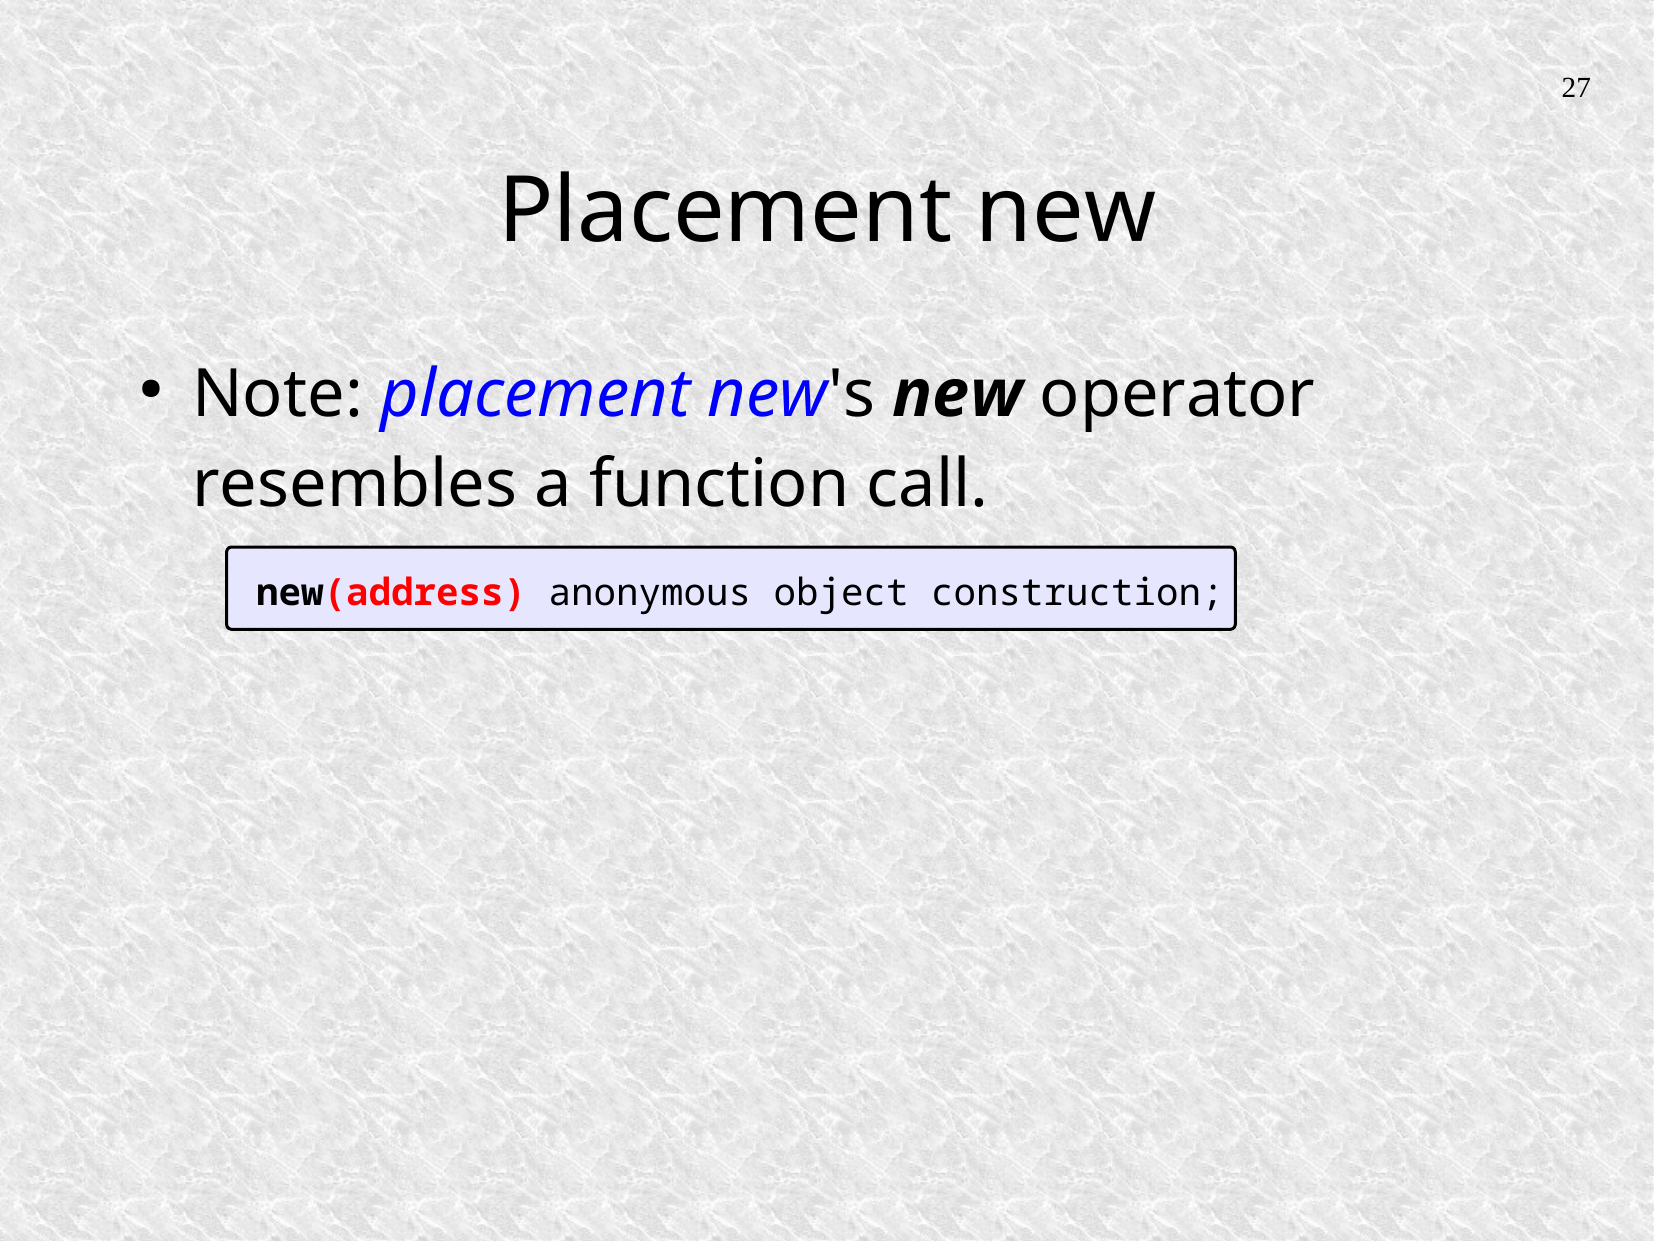

27
# Placement new
Note: placement new's new operator resembles a function call.
new(address) anonymous object construction;